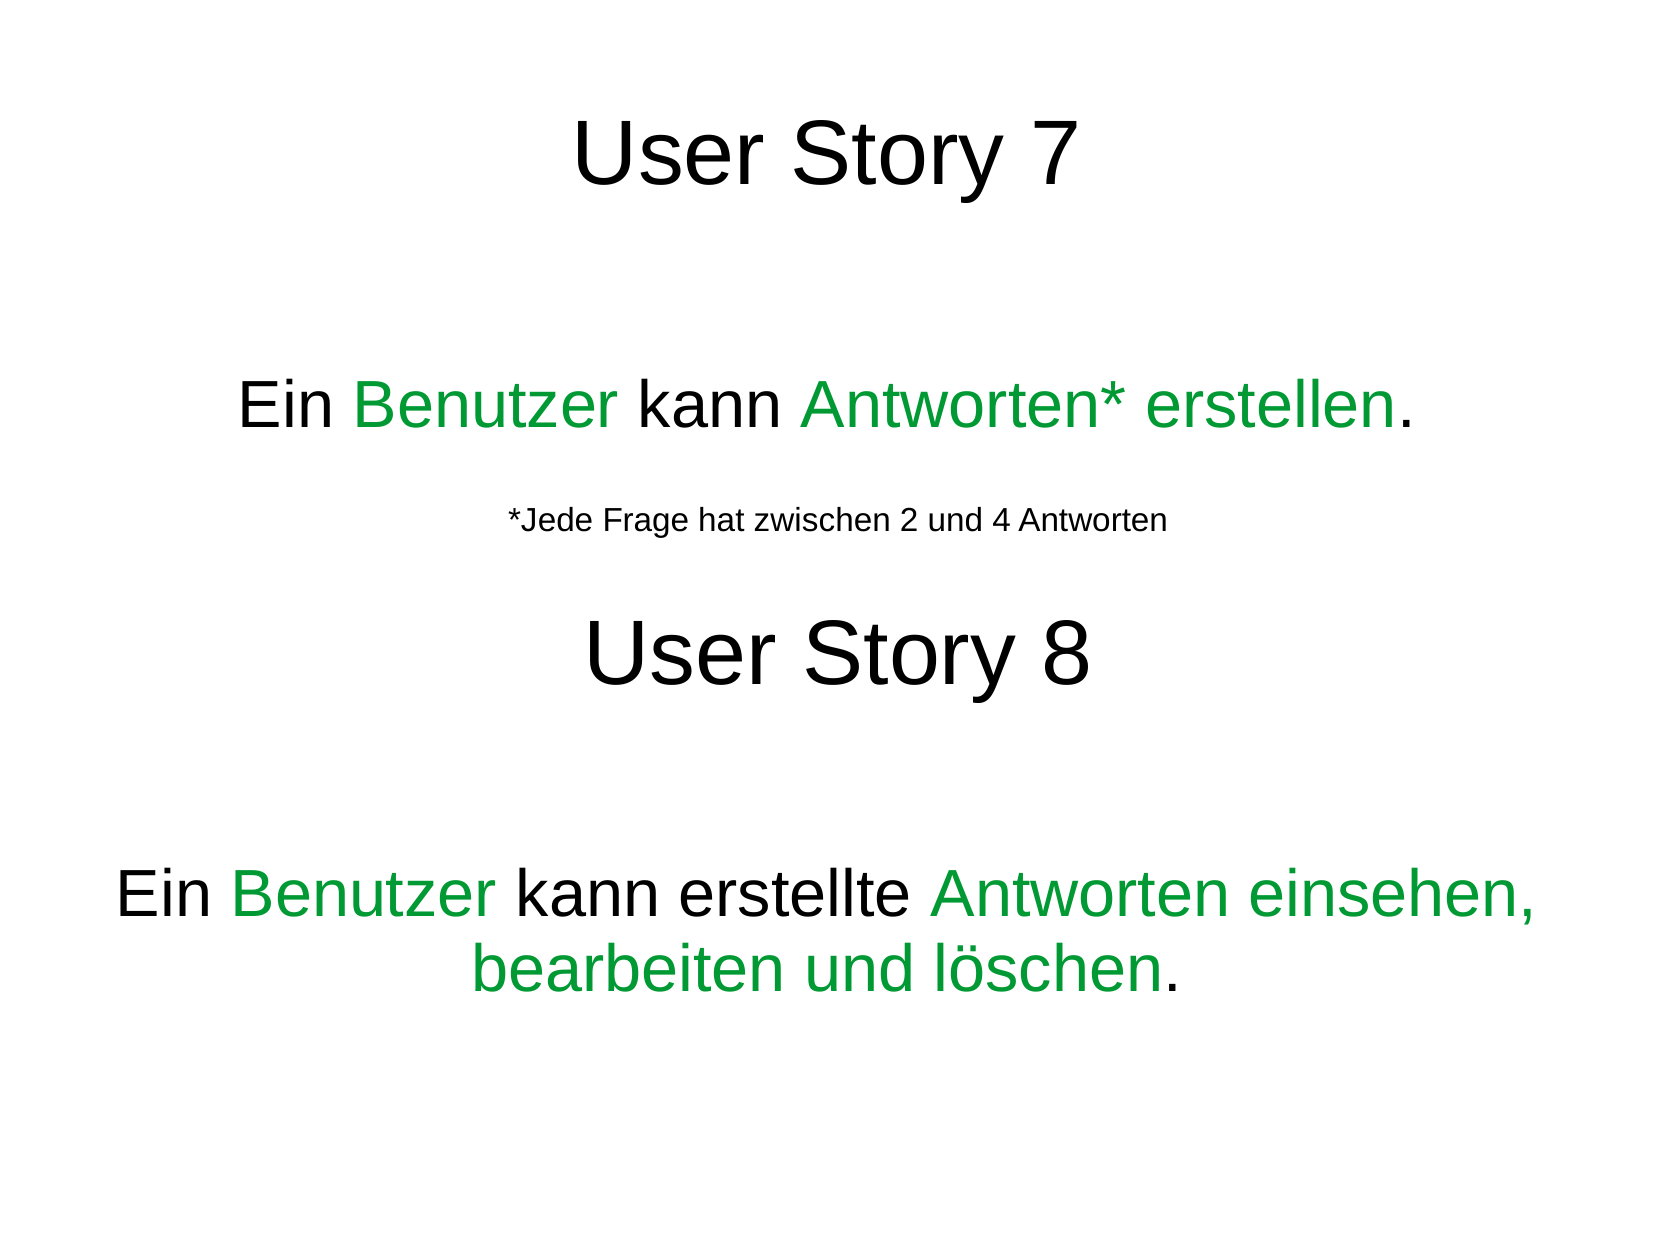

# User Story 7
Ein Benutzer kann Antworten* erstellen.
*Jede Frage hat zwischen 2 und 4 Antworten
User Story 8
Ein Benutzer kann erstellte Antworten einsehen, bearbeiten und löschen.